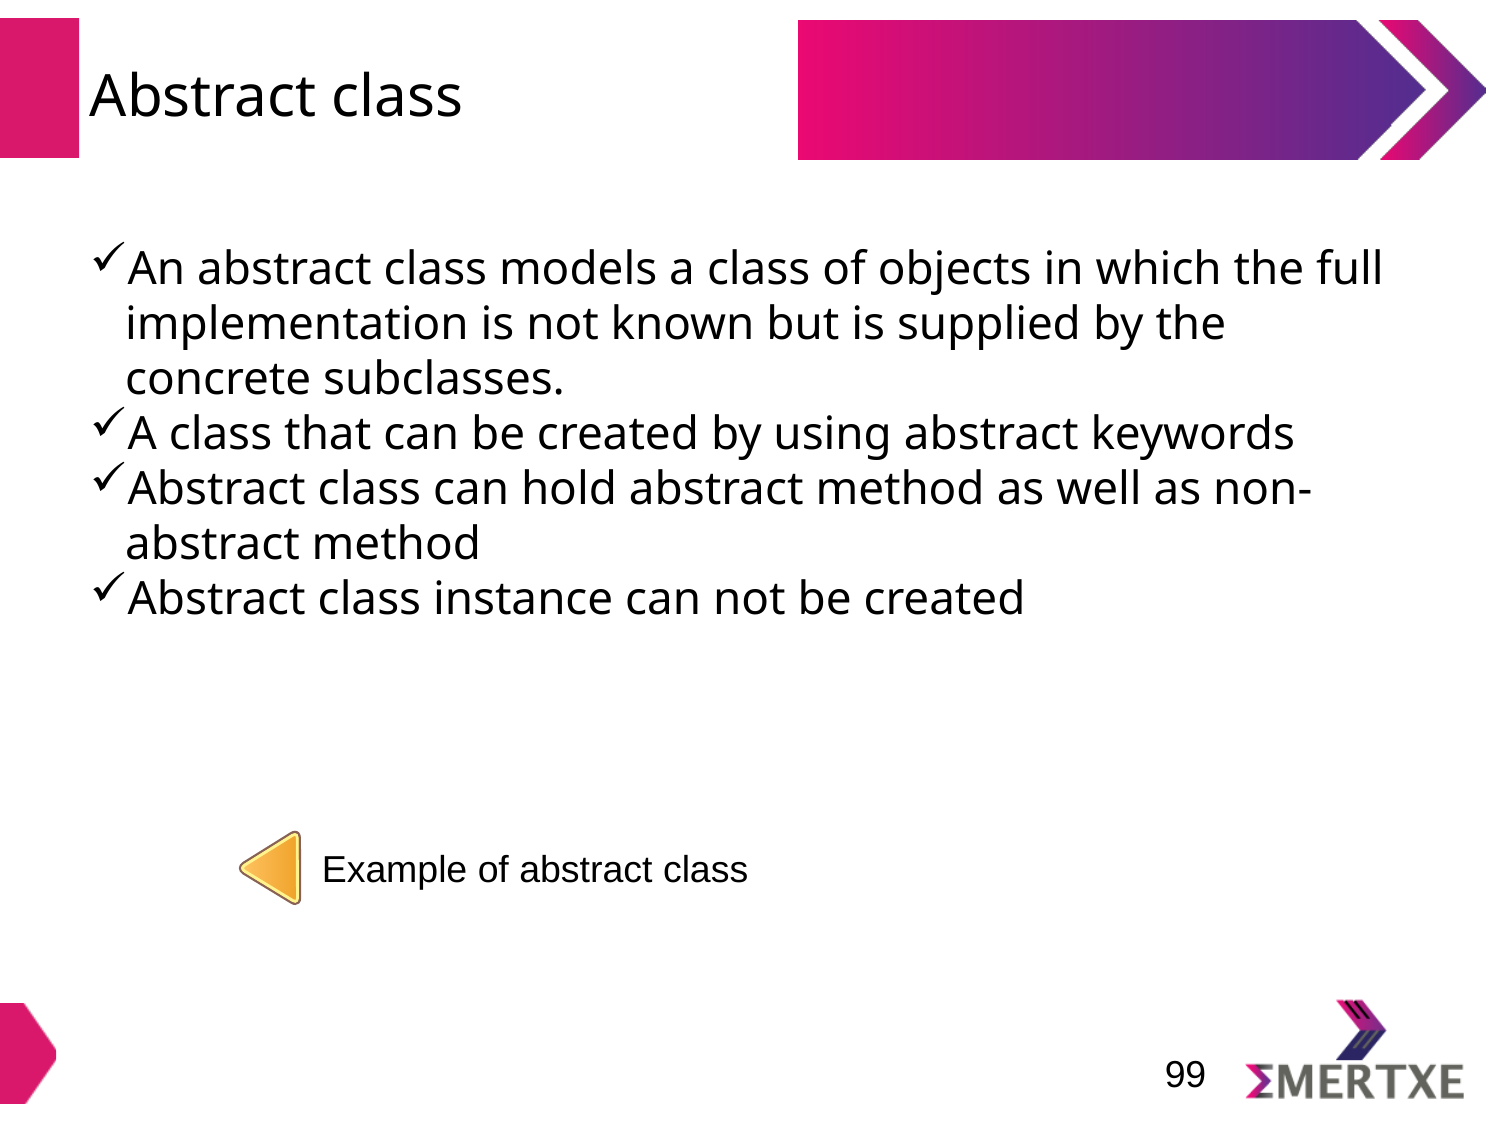

Abstract class
An abstract class models a class of objects in which the full implementation is not known but is supplied by the concrete subclasses.
A class that can be created by using abstract keywords
Abstract class can hold abstract method as well as non-abstract method
Abstract class instance can not be created
Example of abstract class